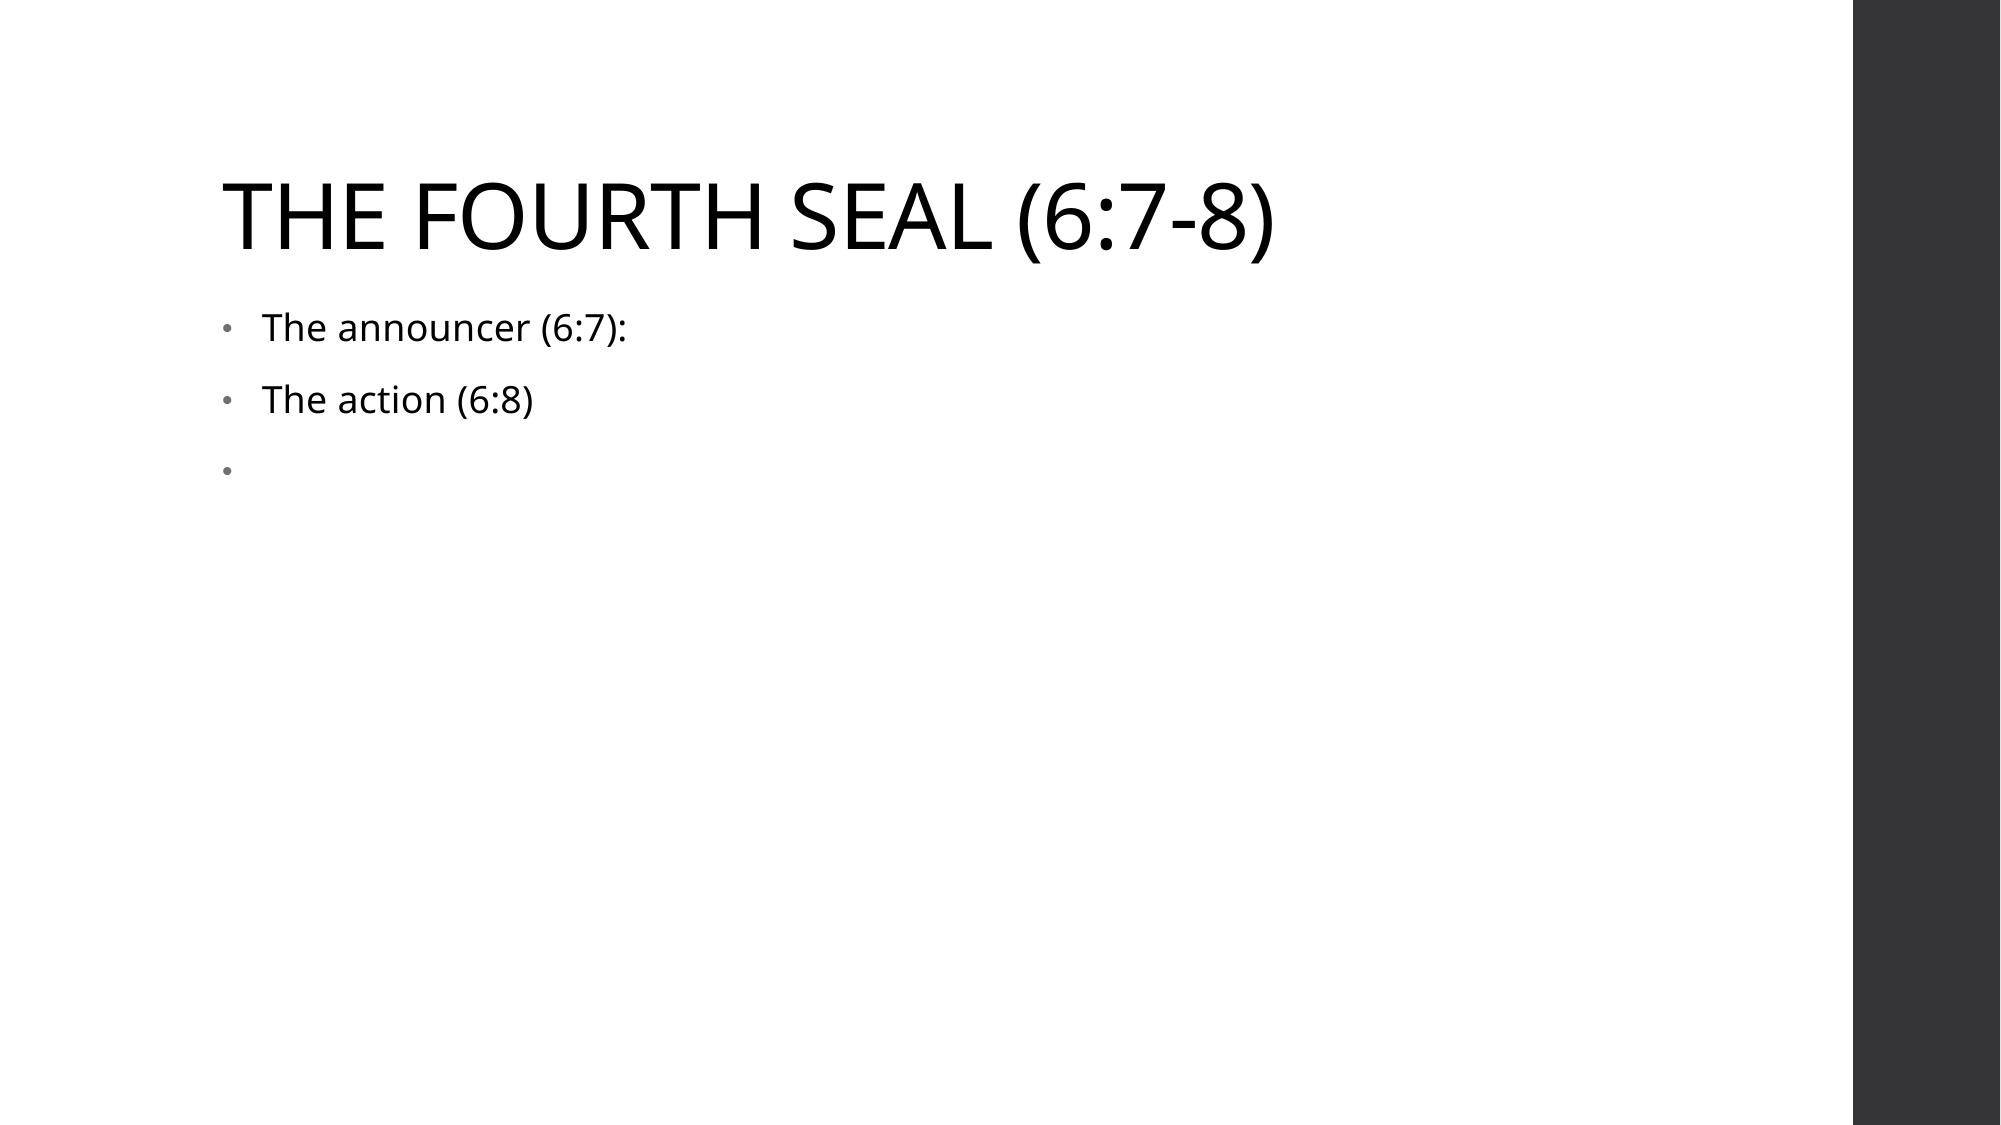

# THE FOURTH SEAL (6:7-8)
 The announcer (6:7):
 The action (6:8)